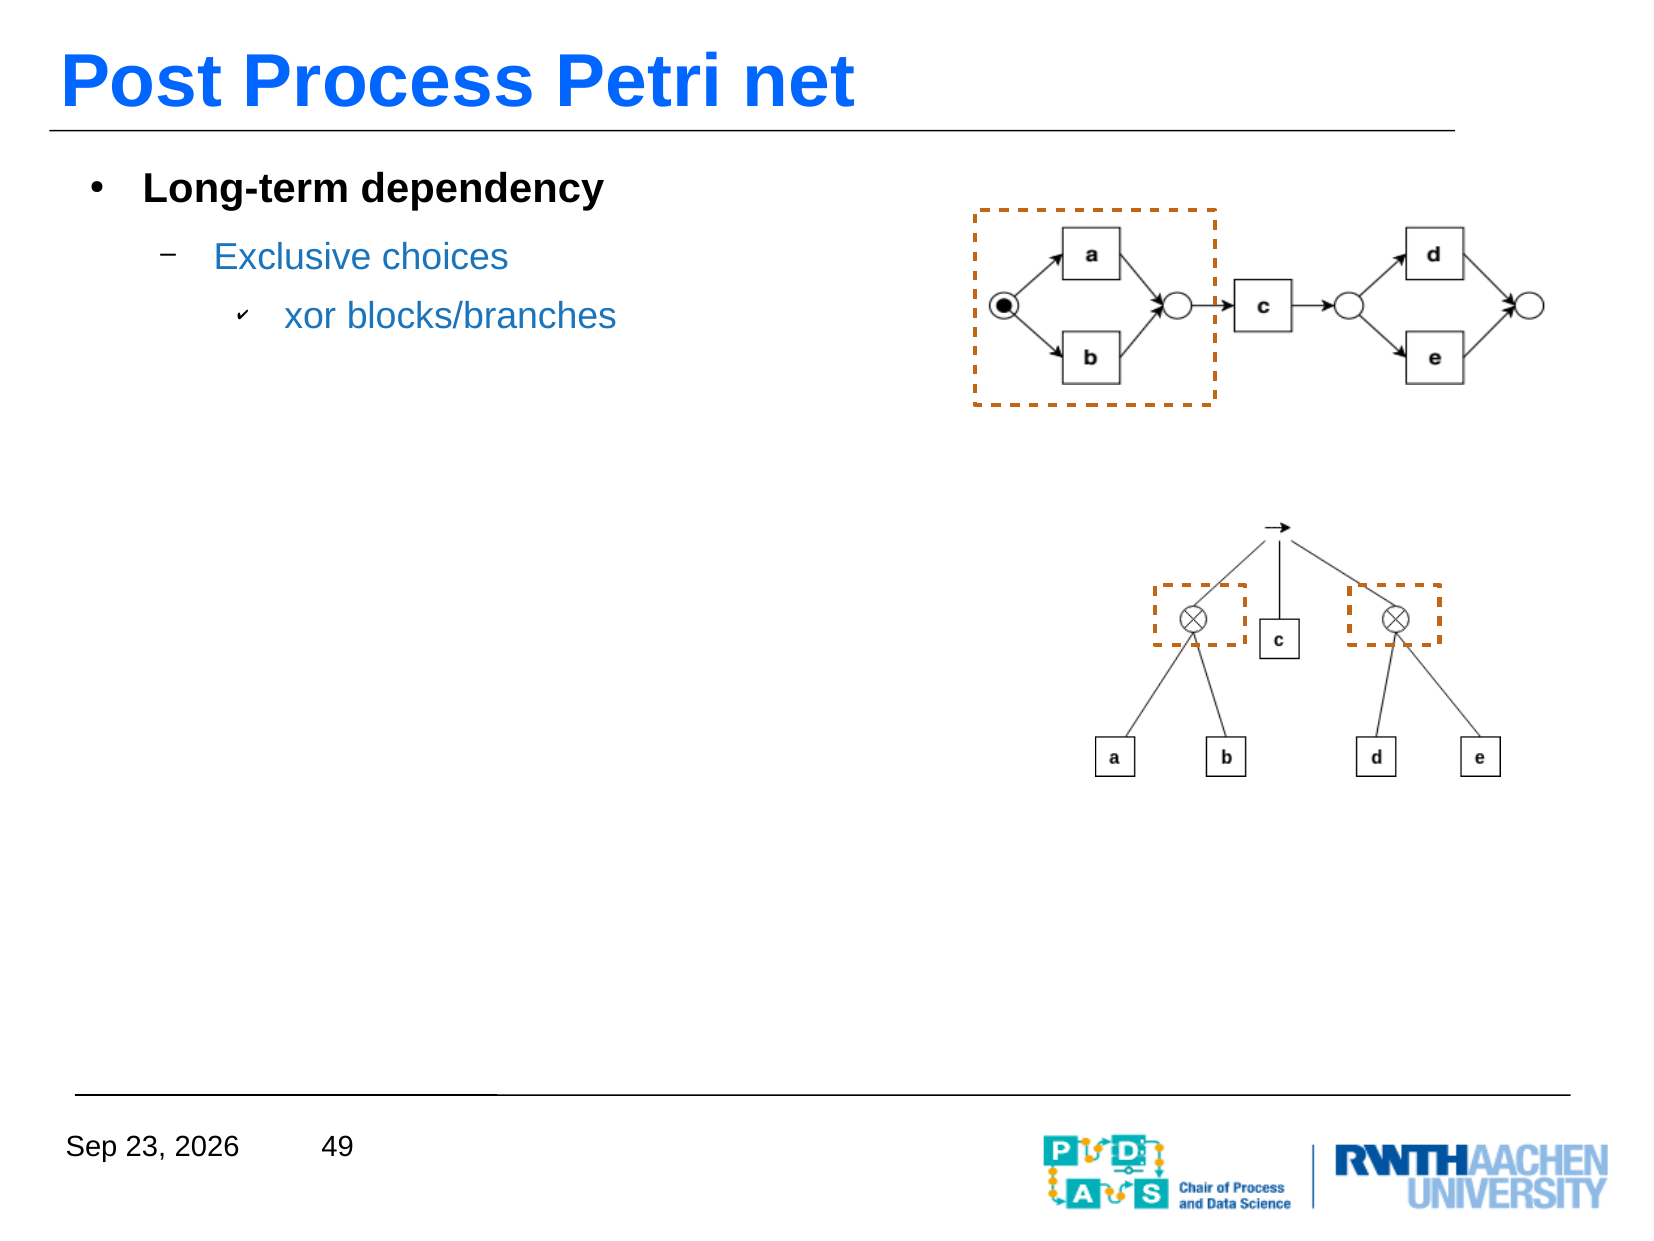

# Post Process Petri net
Long-term dependency
Exclusive choices
xor blocks/branches